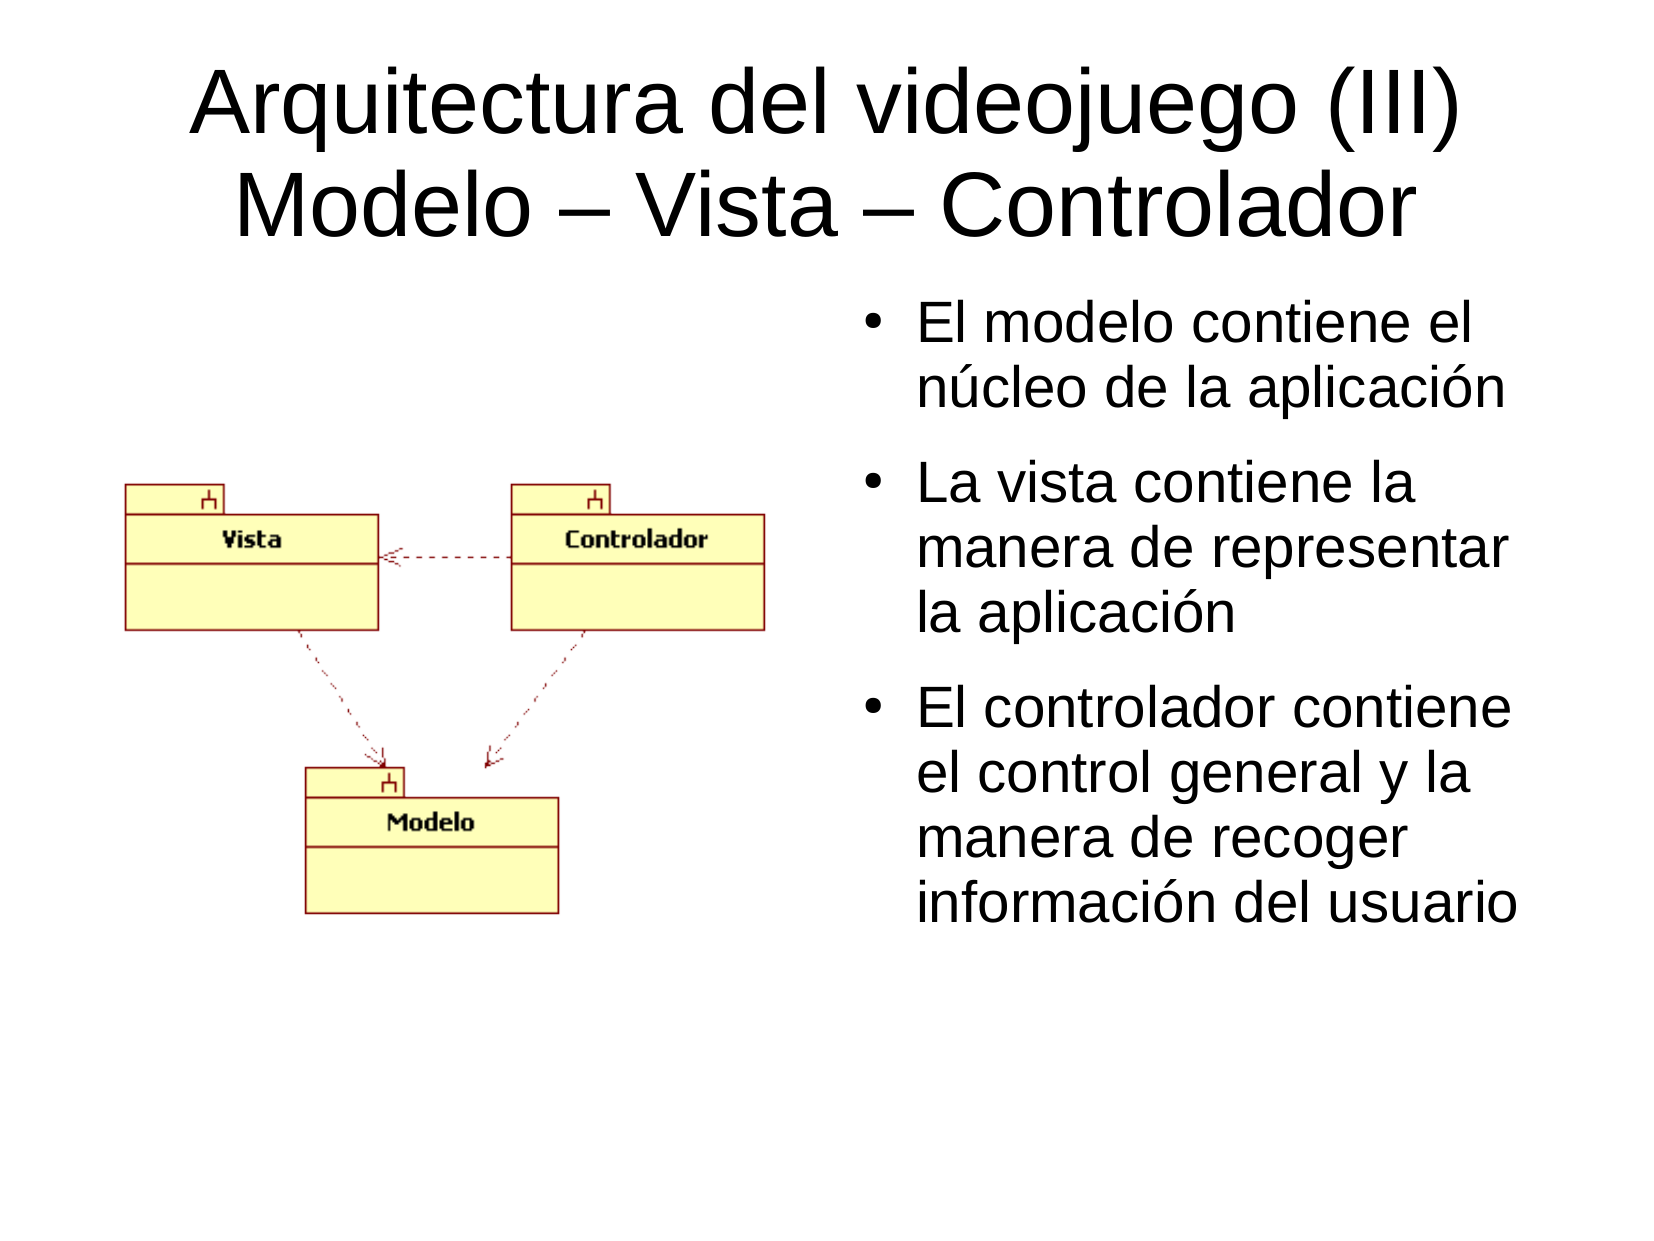

# Arquitectura del videojuego (III) Modelo – Vista – Controlador
El modelo contiene el núcleo de la aplicación
La vista contiene la manera de representar la aplicación
El controlador contiene el control general y la manera de recoger información del usuario